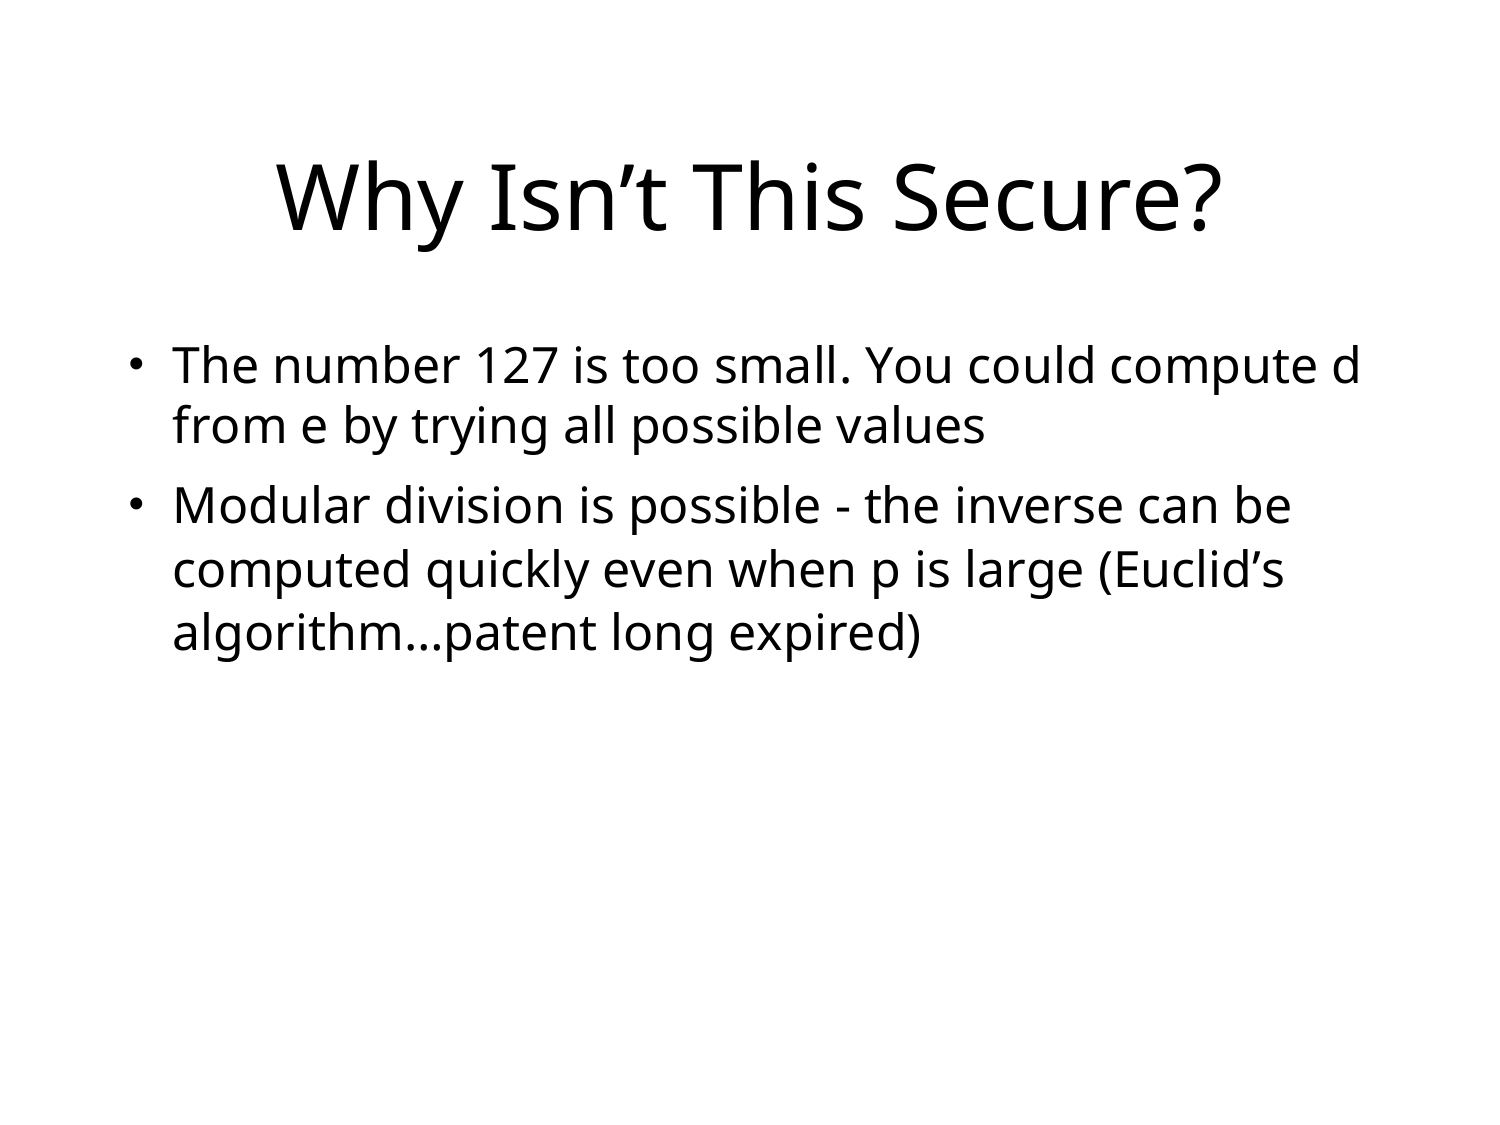

# Why Isn’t This Secure?
The number 127 is too small. You could compute d from e by trying all possible values
Modular division is possible - the inverse can be computed quickly even when p is large (Euclid’s algorithm…patent long expired)